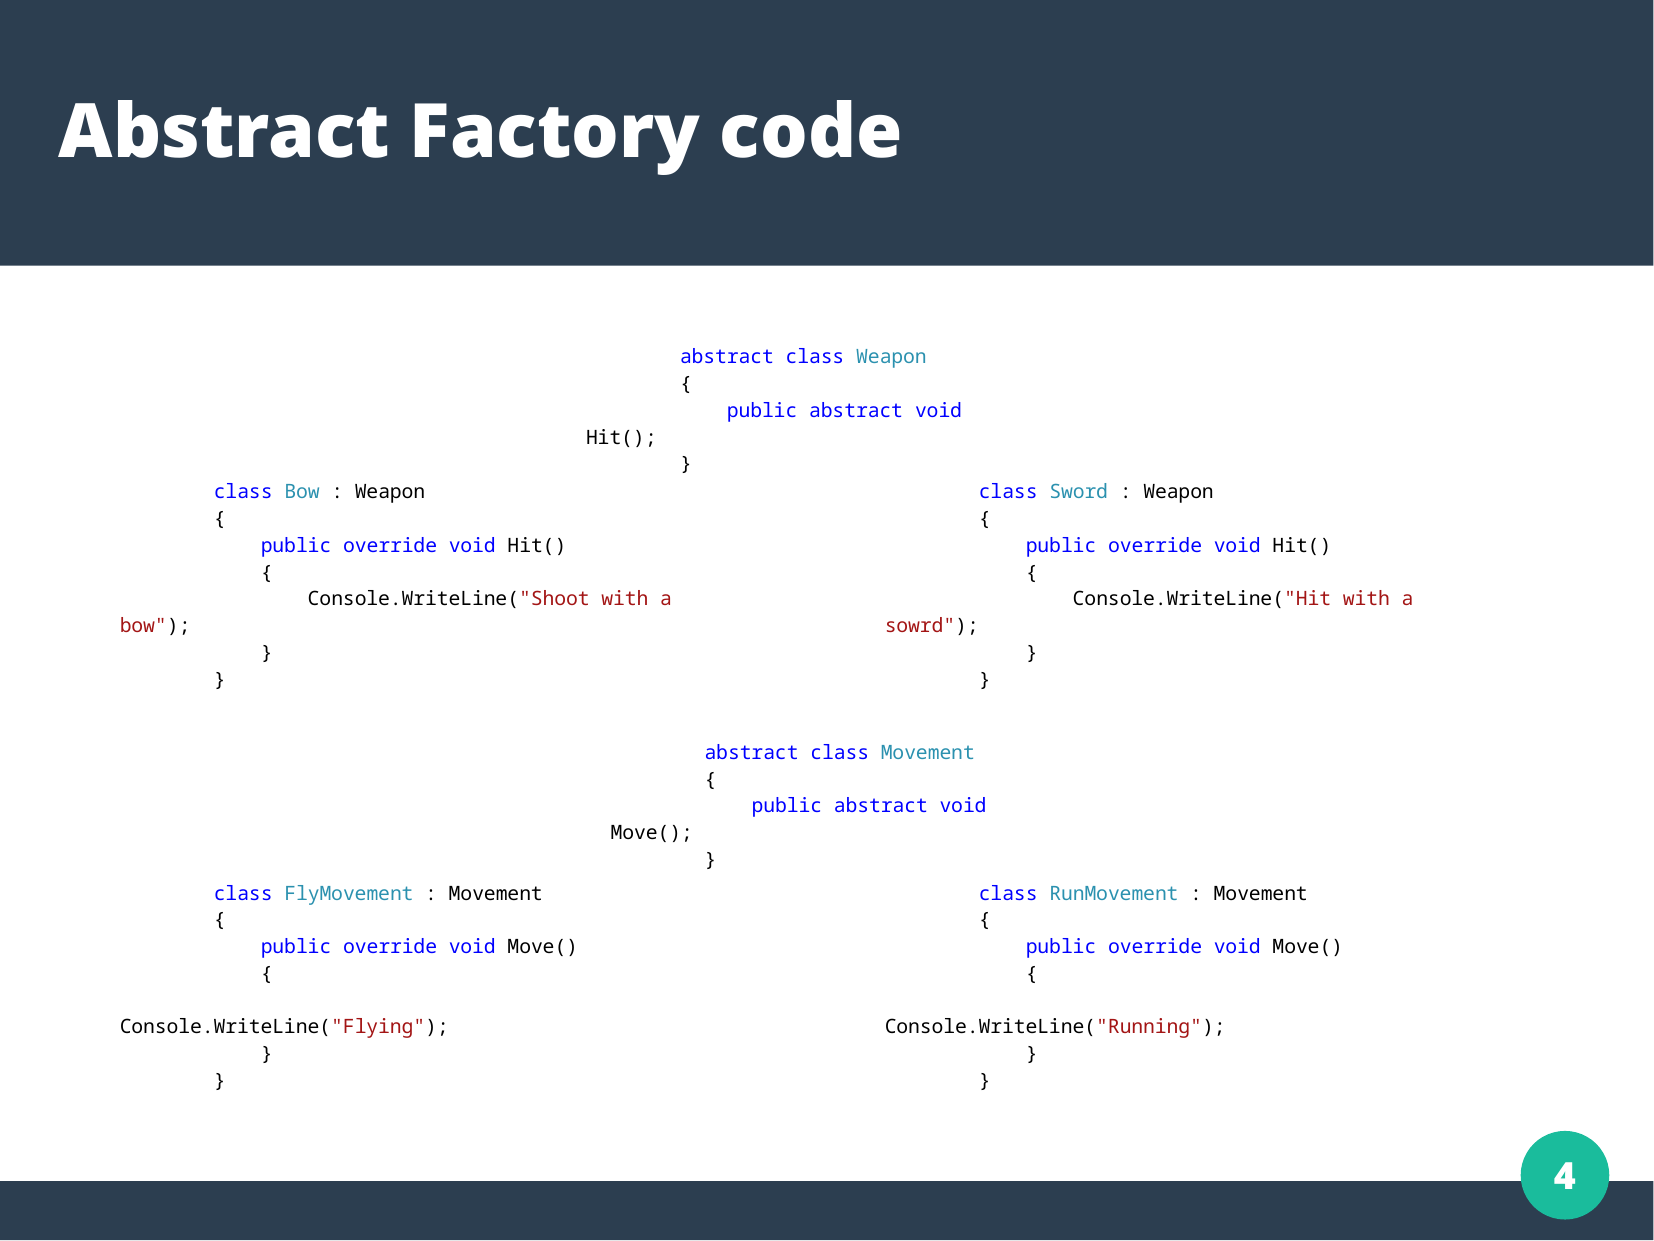

# Abstract Factory code
 abstract class Weapon
 {
 public abstract void Hit();
 }
 class Bow : Weapon
 {
 public override void Hit()
 {
 Console.WriteLine("Shoot with a bow");
 }
 }
 class Sword : Weapon
 {
 public override void Hit()
 {
 Console.WriteLine("Hit with a sowrd");
 }
 }
 abstract class Movement
 {
 public abstract void Move();
 }
 class FlyMovement : Movement
 {
 public override void Move()
 {
 Console.WriteLine("Flying");
 }
 }
 class RunMovement : Movement
 {
 public override void Move()
 {
 Console.WriteLine("Running");
 }
 }
4